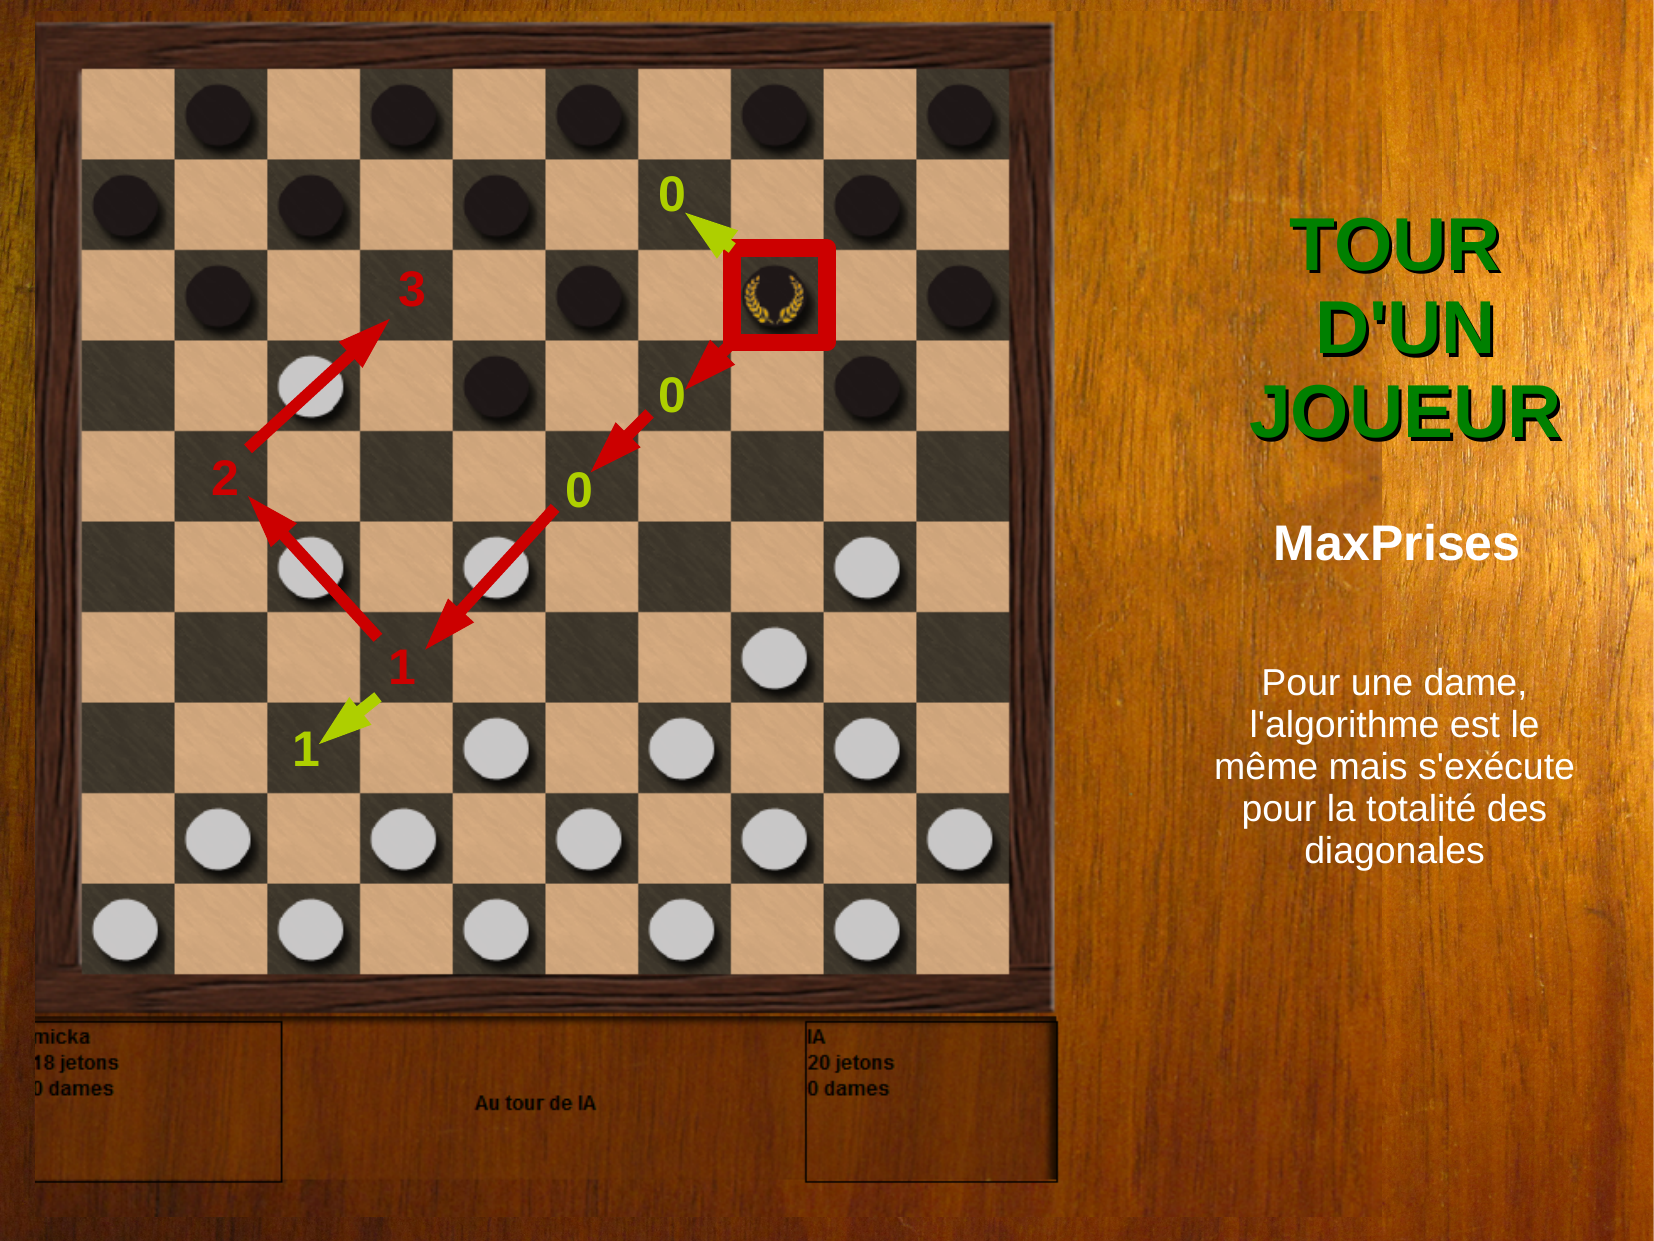

# TOUR D'UN JOUEUR
0
3
0
2
0
MaxPrises
1
Pour une dame, l'algorithme est le même mais s'exécute pour la totalité des diagonales
1